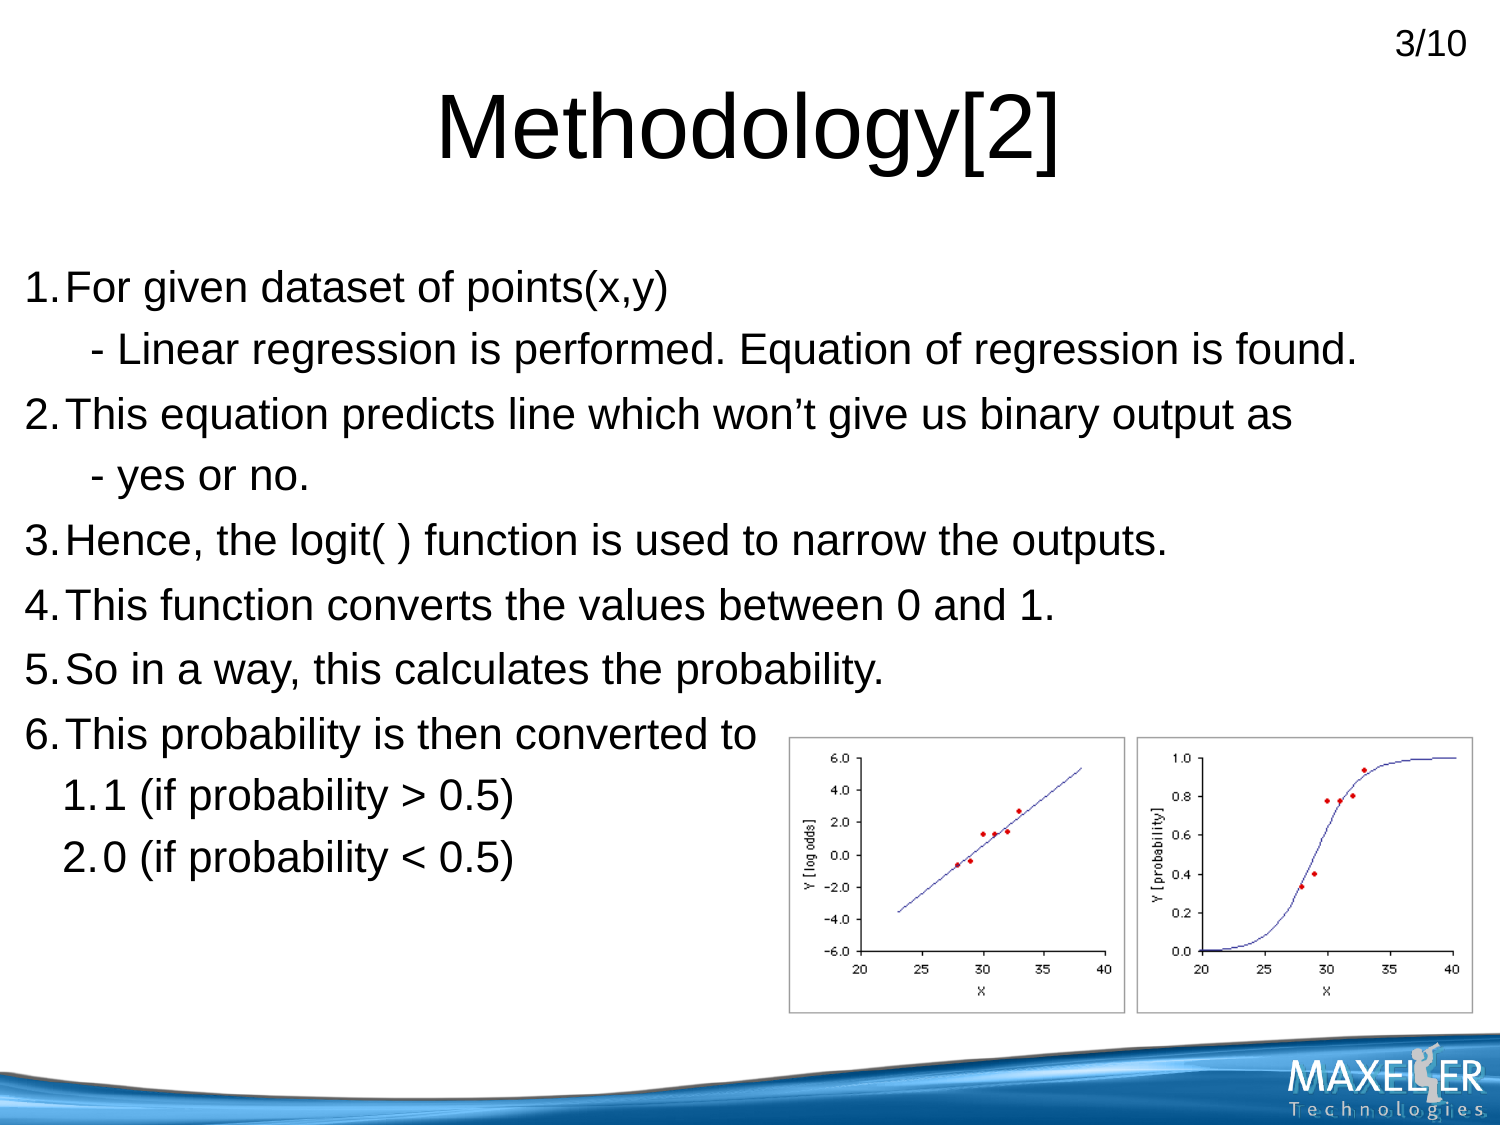

3/10
# Methodology[2]
 For given dataset of points(x,y)
- Linear regression is performed. Equation of regression is found.
 This equation predicts line which won’t give us binary output as
- yes or no.
 Hence, the logit( ) function is used to narrow the outputs.
 This function converts the values between 0 and 1.
 So in a way, this calculates the probability.
 This probability is then converted to
 1 (if probability > 0.5)
 0 (if probability < 0.5)